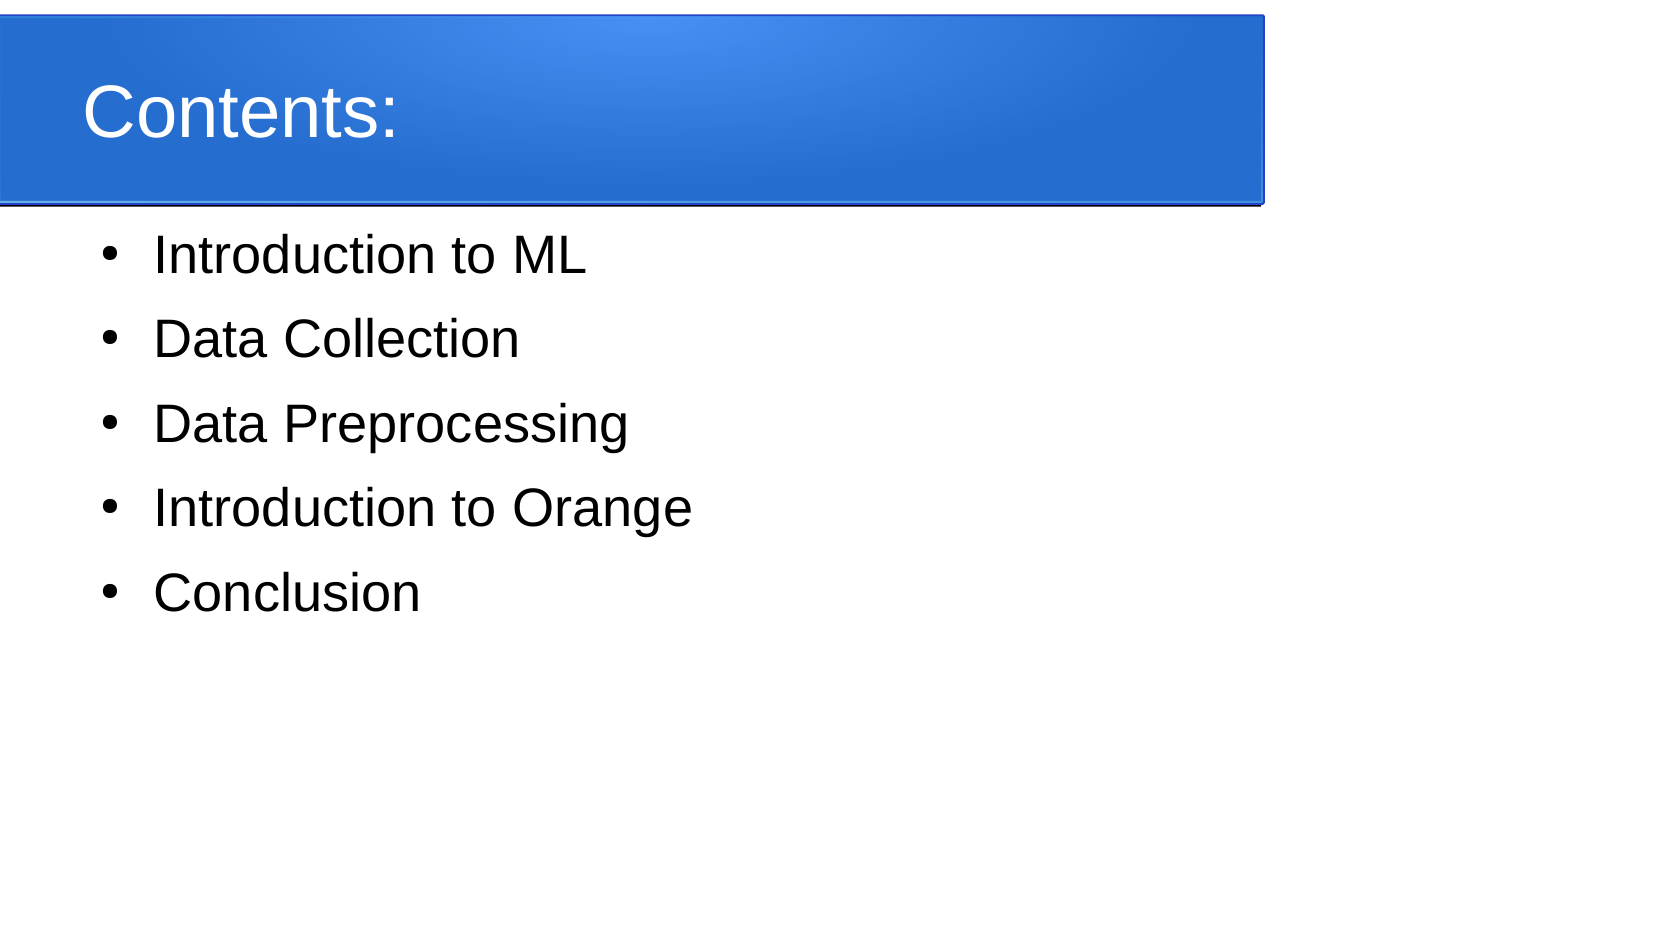

# Contents:
Introduction to ML
Data Collection
Data Preprocessing
Introduction to Orange
Conclusion